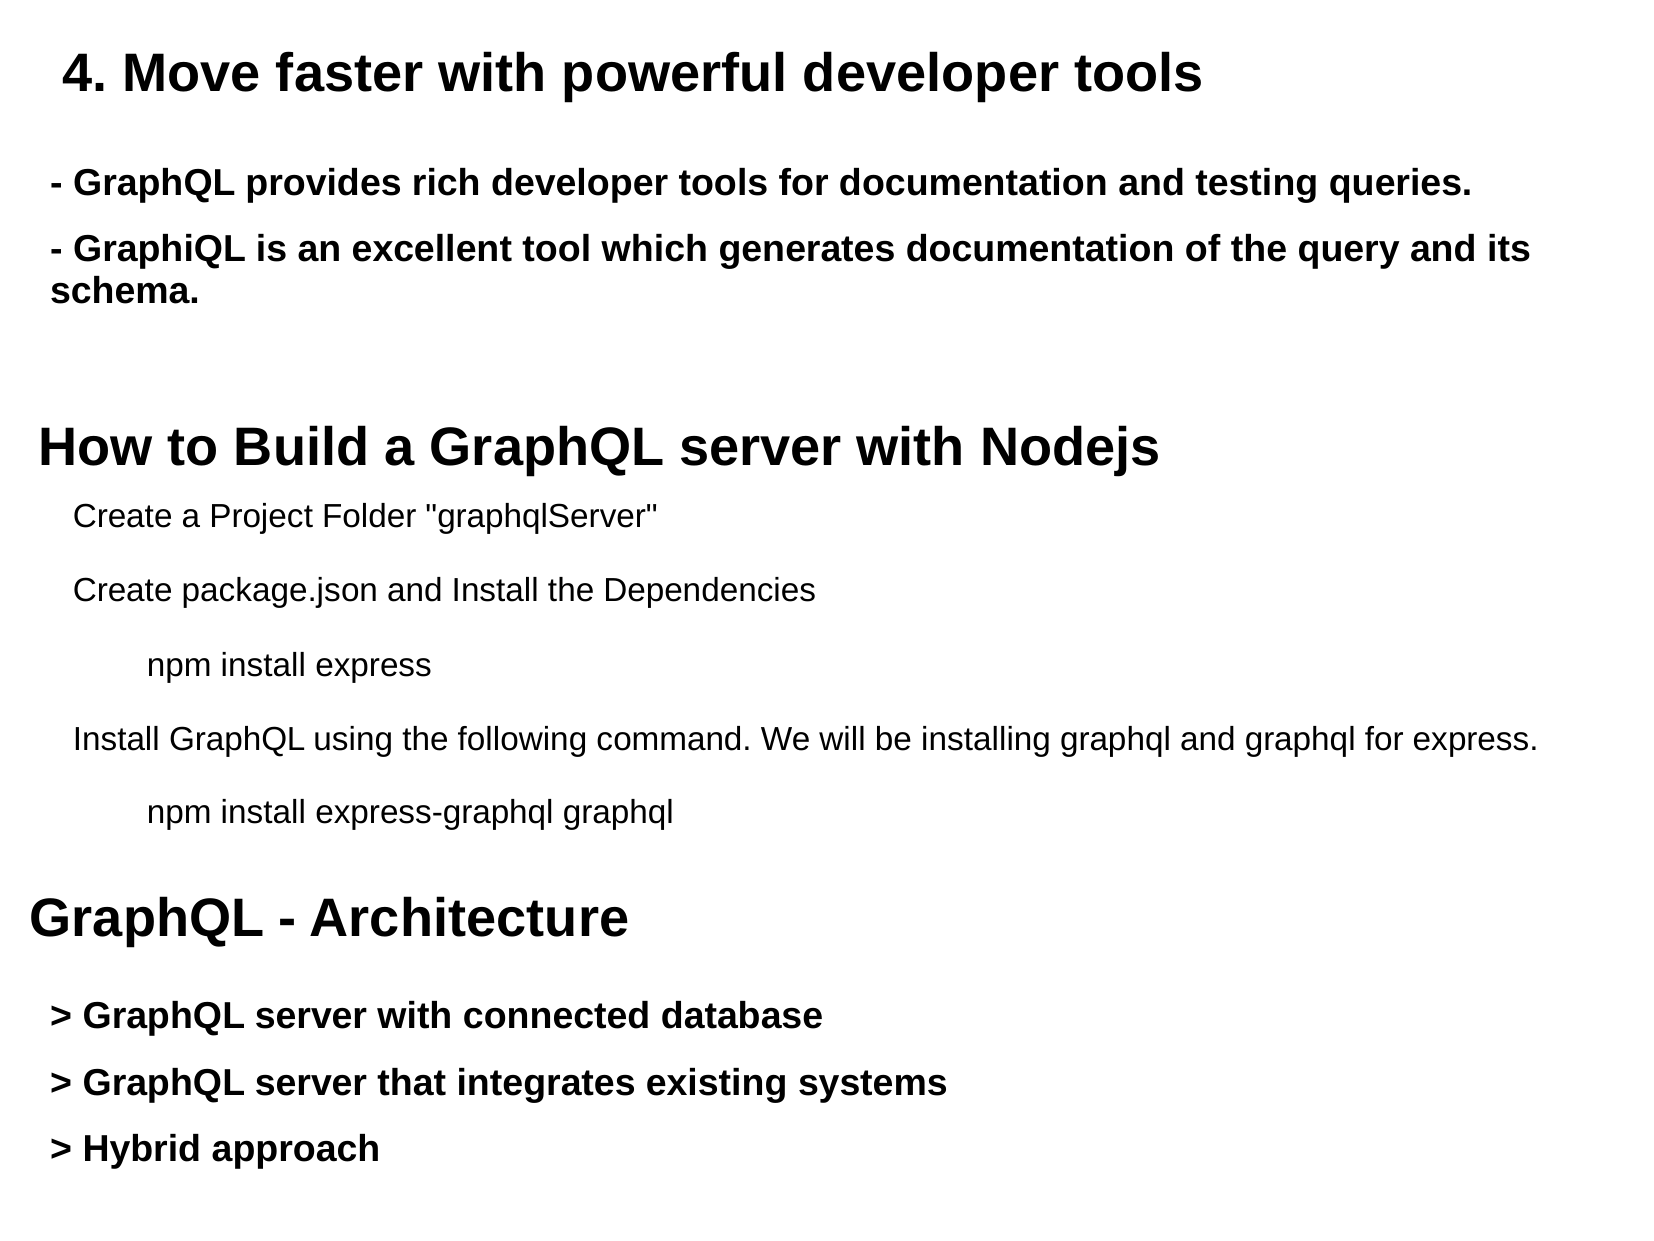

4. Move faster with powerful developer tools
- GraphQL provides rich developer tools for documentation and testing queries.
- GraphiQL is an excellent tool which generates documentation of the query and its schema.
How to Build a GraphQL server with Nodejs
Create a Project Folder "graphqlServer"
Create package.json and Install the Dependencies
	npm install express
Install GraphQL using the following command. We will be installing graphql and graphql for express.
	npm install express-graphql graphql
 GraphQL - Architecture
> GraphQL server with connected database
> GraphQL server that integrates existing systems
> Hybrid approach